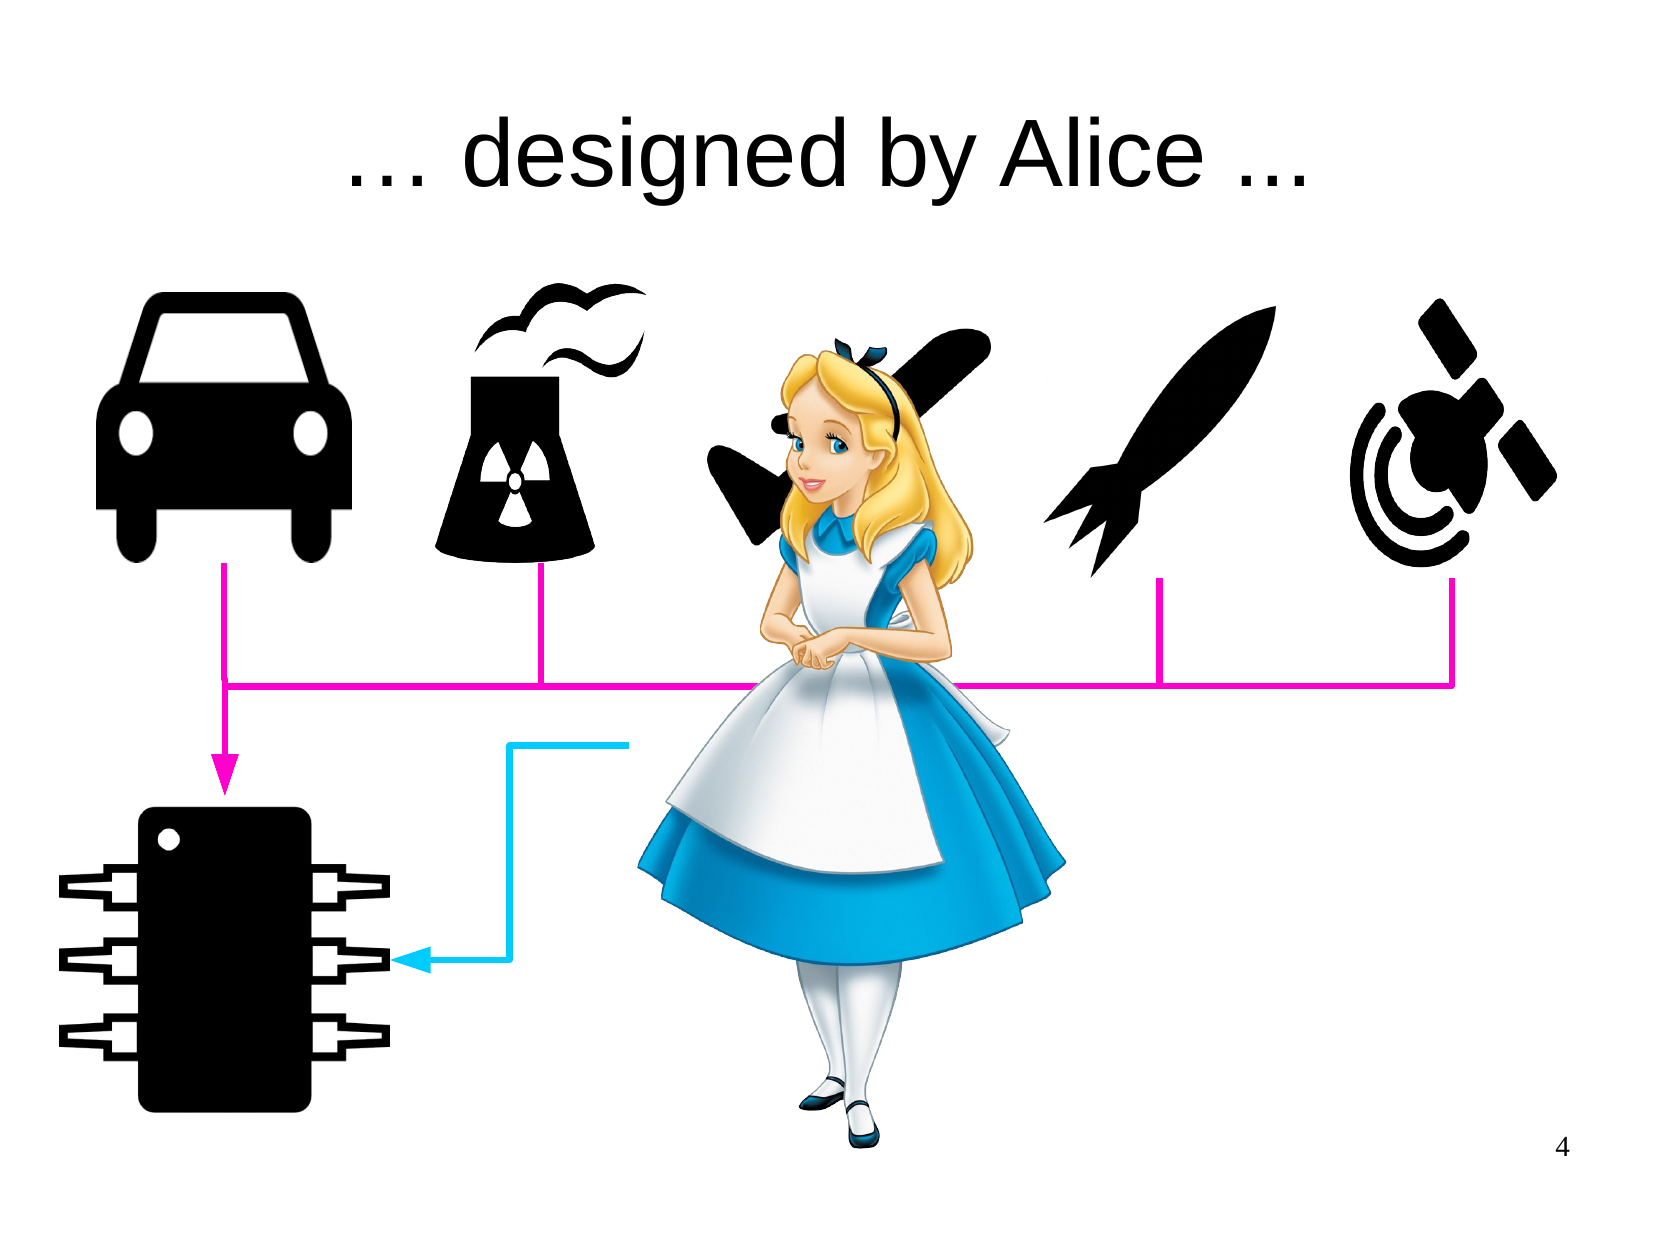

# … designed by Alice ...
4